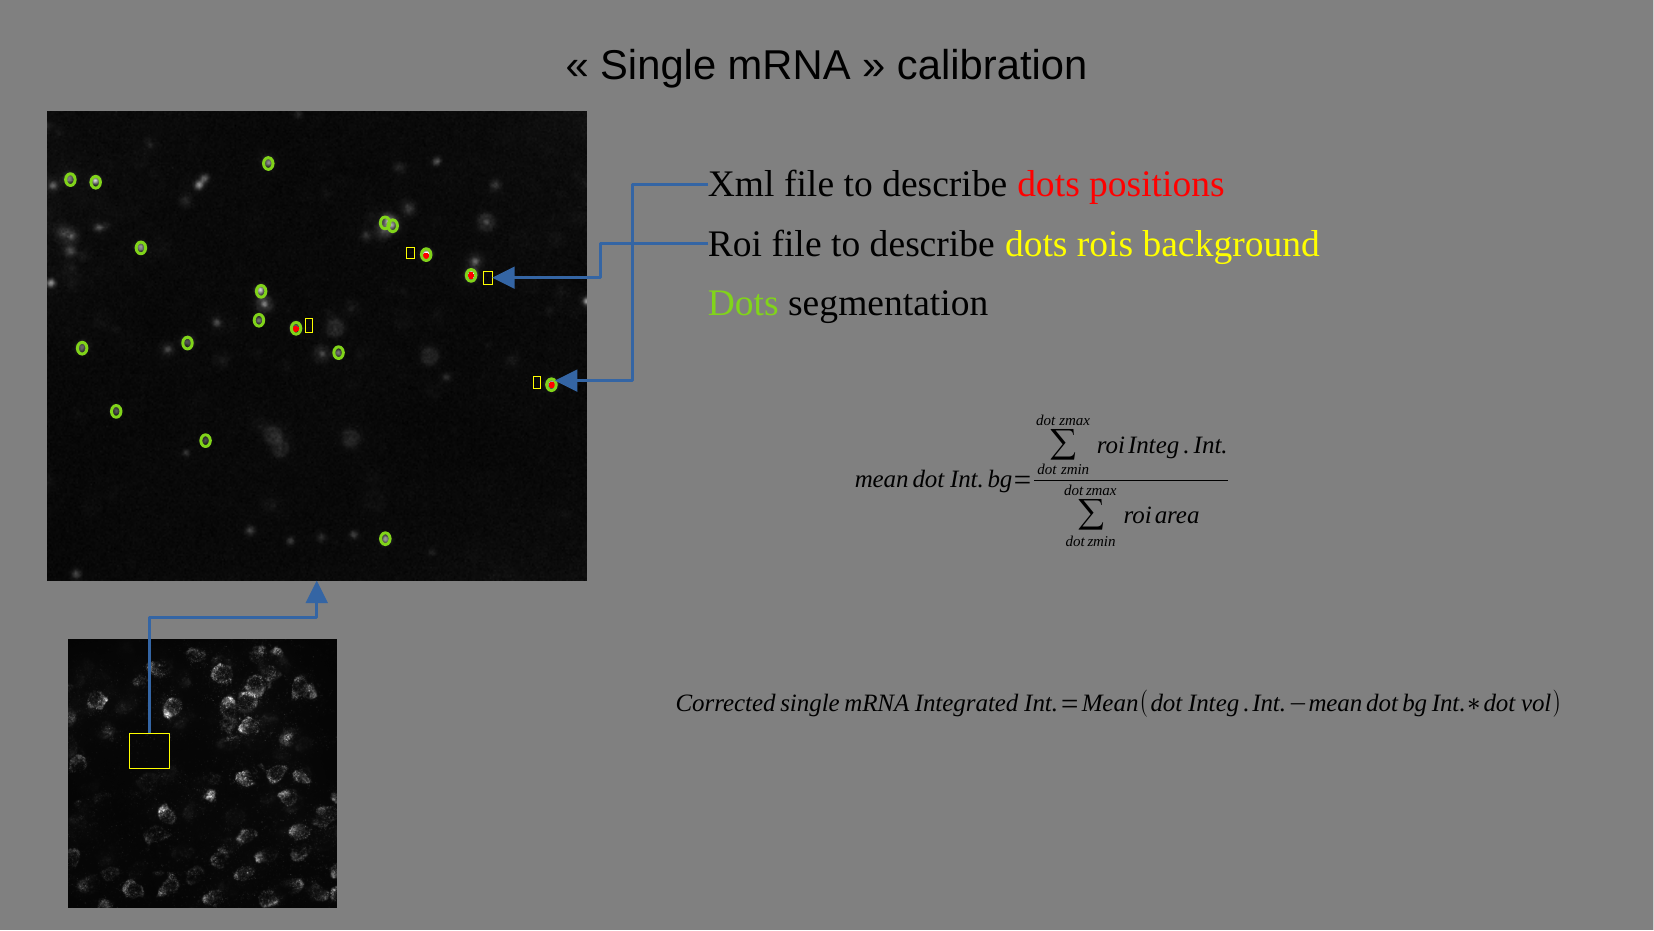

# « Single mRNA » calibration
Xml file to describe dots positions
Roi file to describe dots rois background
Dots segmentation